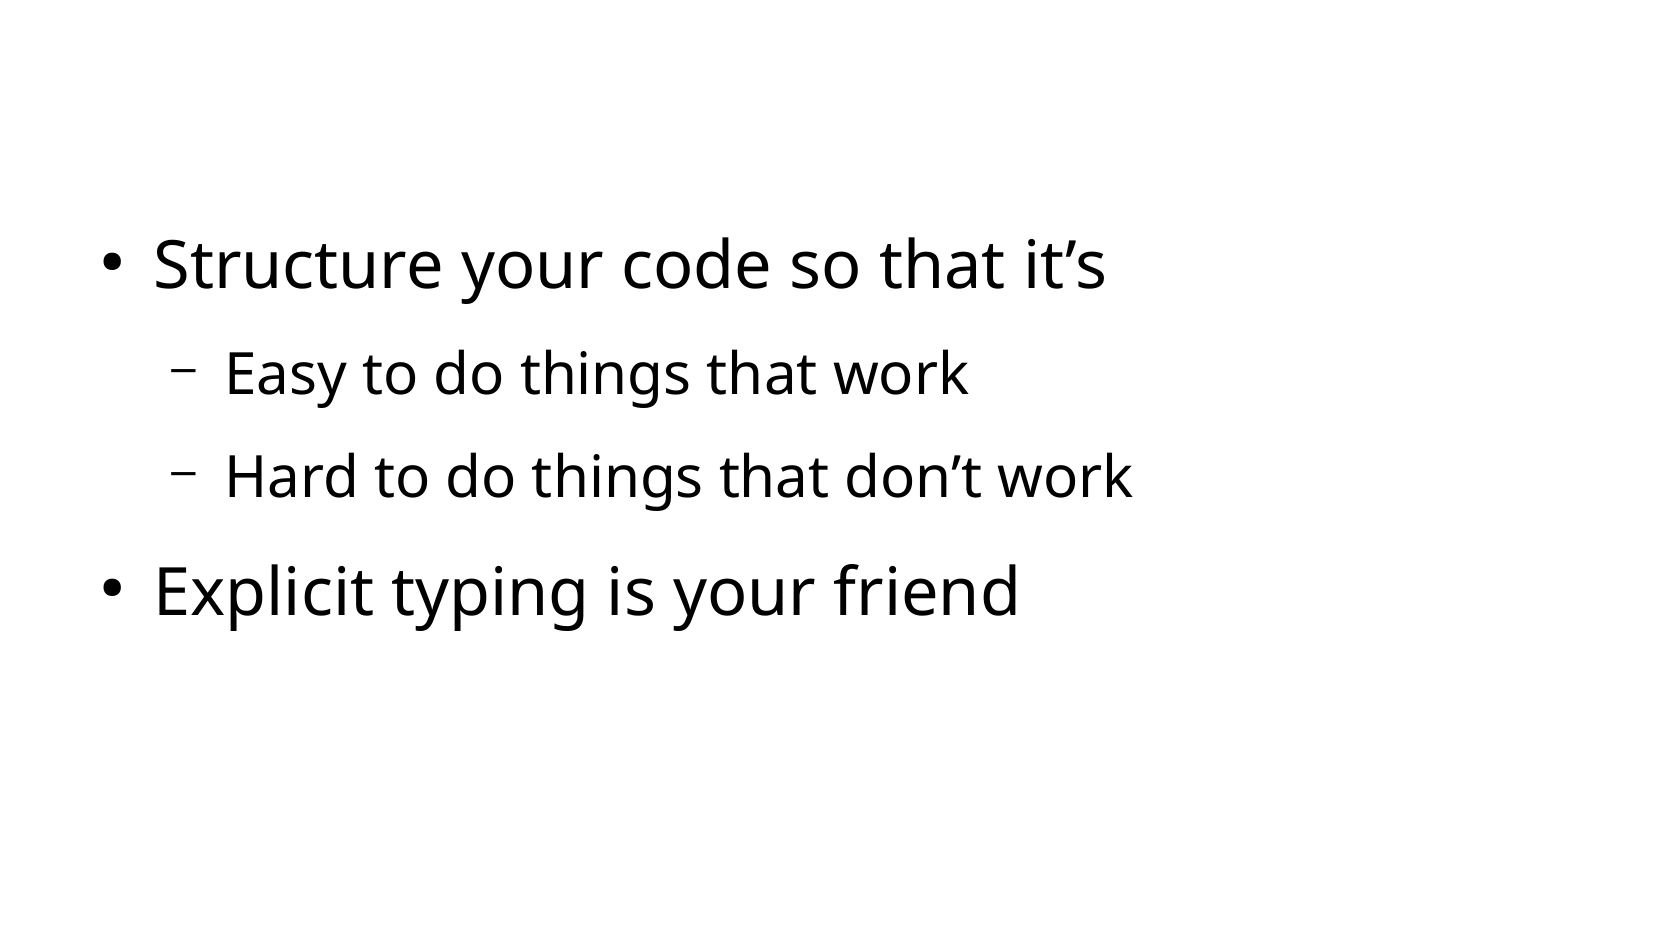

#
Structure your code so that it’s
Easy to do things that work
Hard to do things that don’t work
Explicit typing is your friend